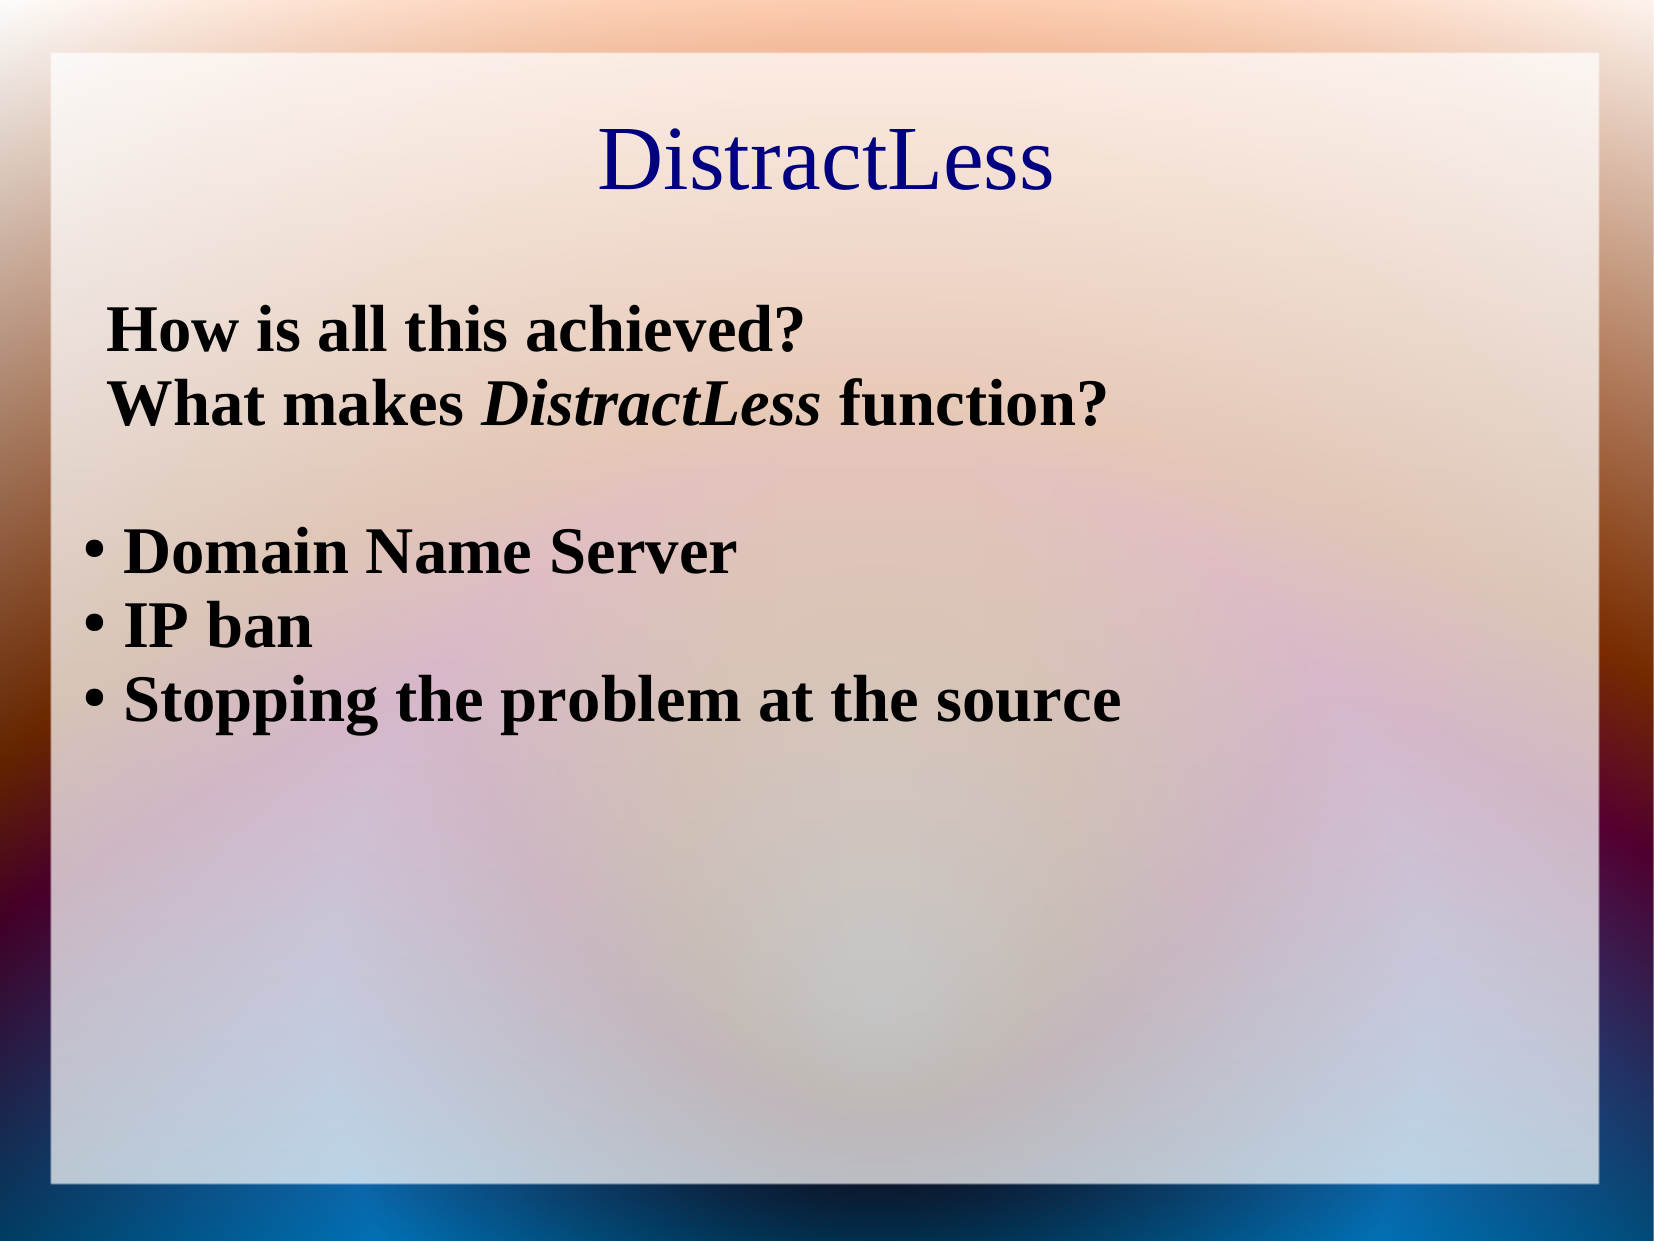

# DistractLess
How is all this achieved?
What makes DistractLess function?
 Domain Name Server
 IP ban
 Stopping the problem at the source